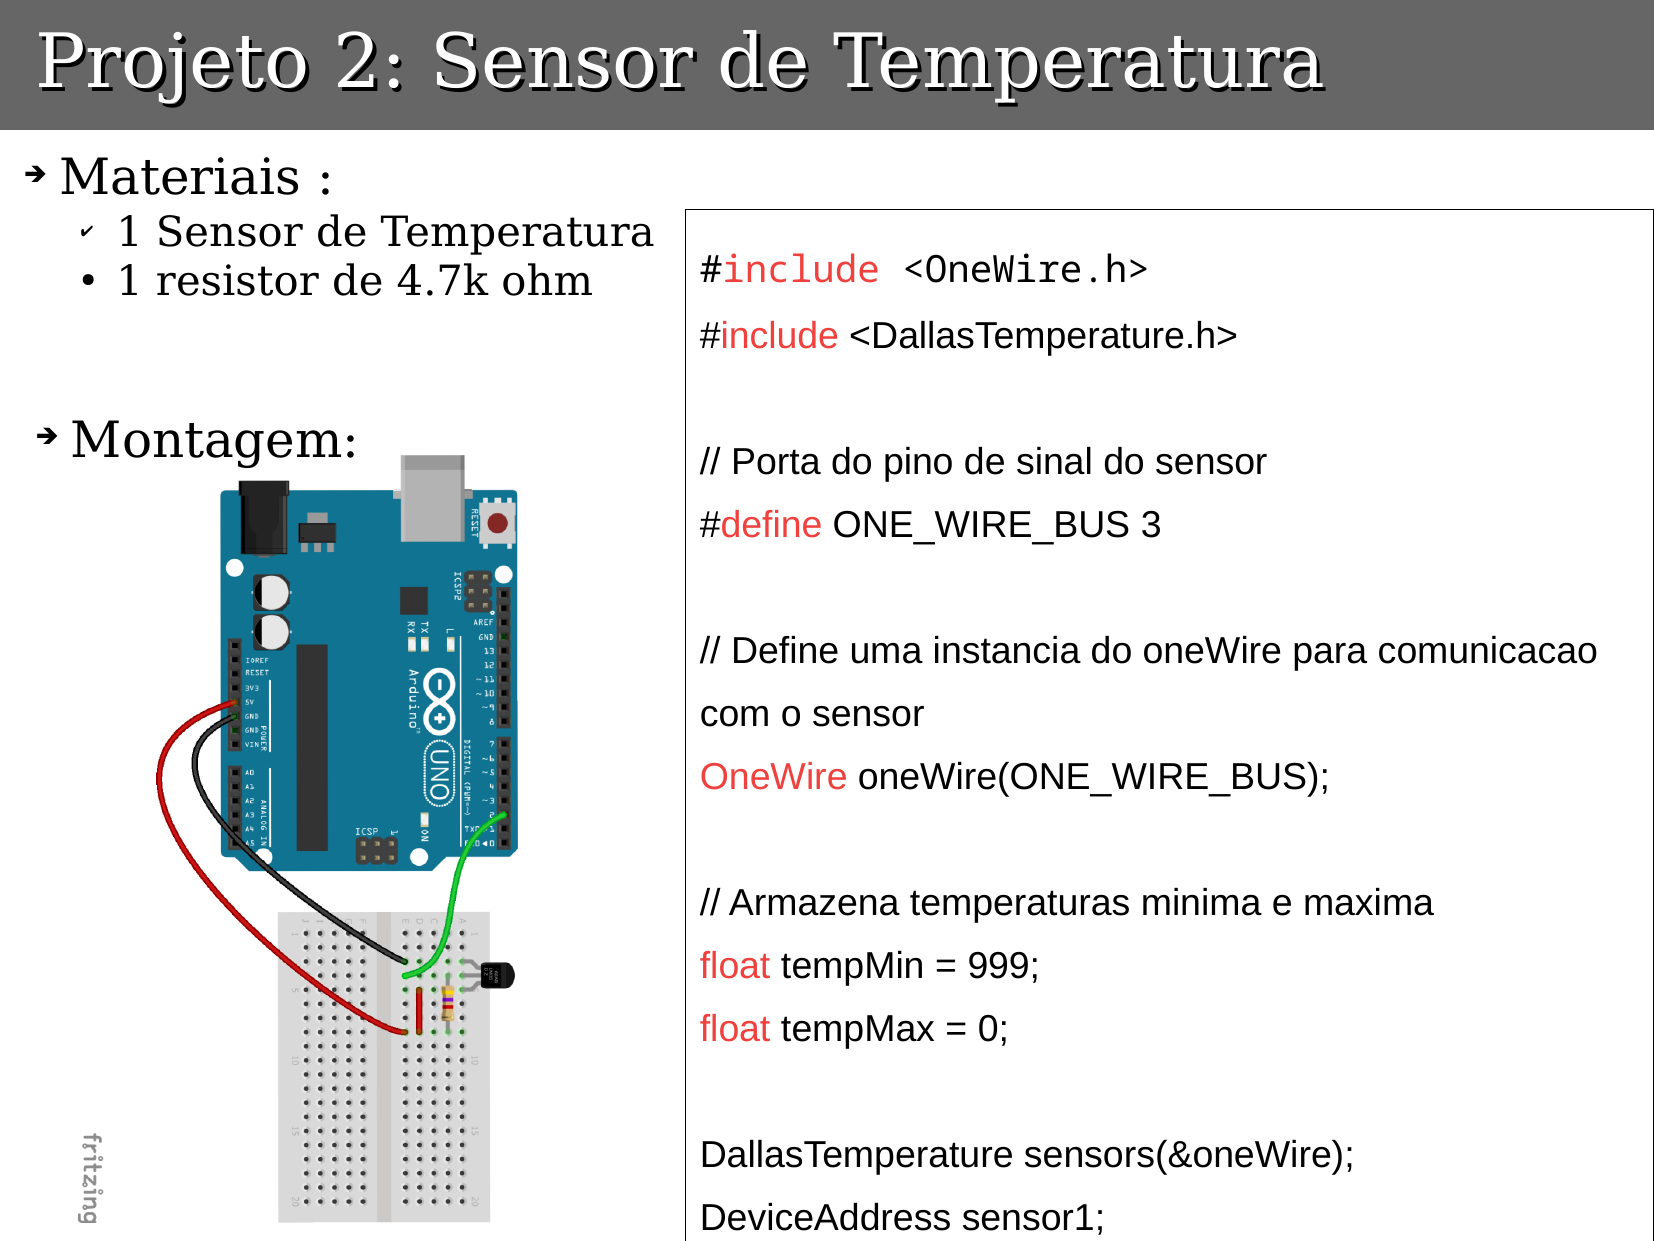

# Projeto 2: Sensor de Temperatura
Materiais :
1 Sensor de Temperatura
1 resistor de 4.7k ohm
#include <OneWire.h>
#include <DallasTemperature.h>
// Porta do pino de sinal do sensor
#define ONE_WIRE_BUS 3
// Define uma instancia do oneWire para comunicacao com o sensor
OneWire oneWire(ONE_WIRE_BUS);
// Armazena temperaturas minima e maxima
float tempMin = 999;
float tempMax = 0;
DallasTemperature sensors(&oneWire);
DeviceAddress sensor1;
Montagem: